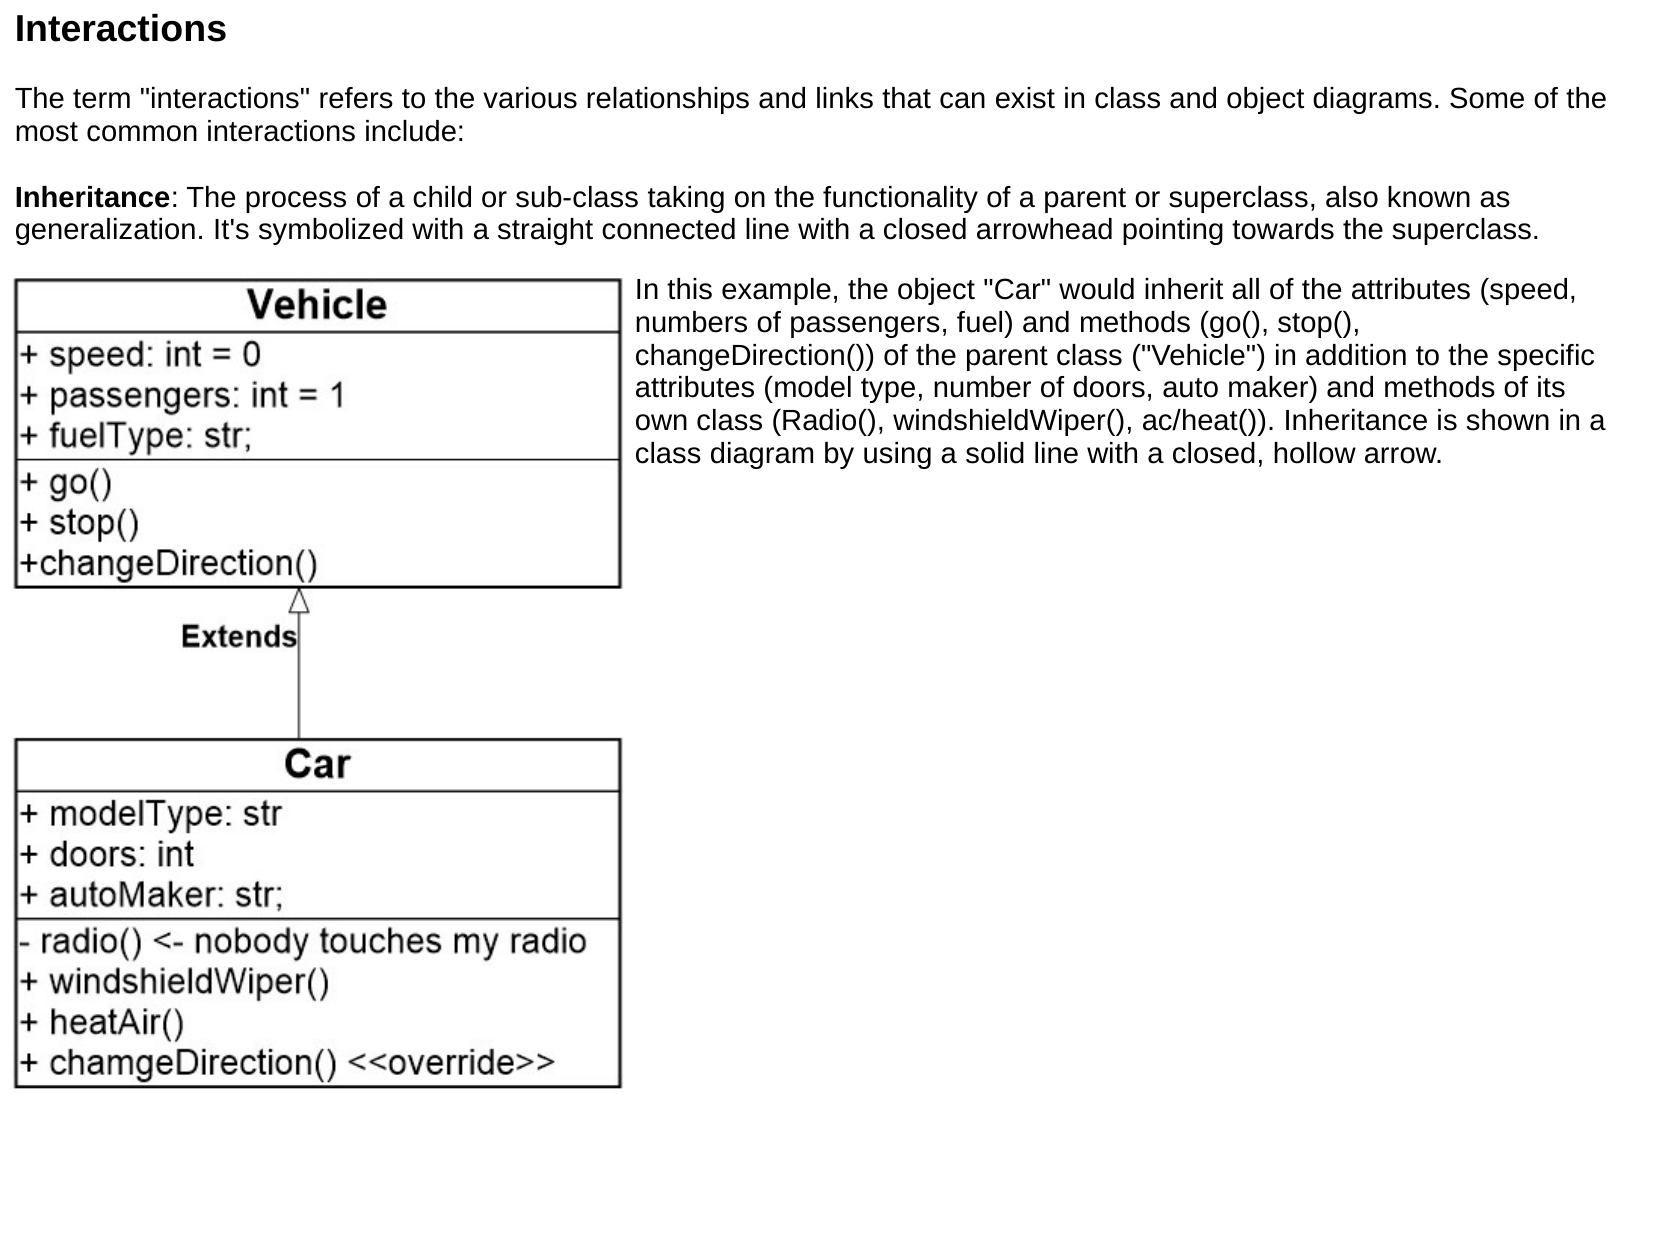

Interactions
The term "interactions" refers to the various relationships and links that can exist in class and object diagrams. Some of the most common interactions include:
Inheritance: The process of a child or sub-class taking on the functionality of a parent or superclass, also known as generalization. It's symbolized with a straight connected line with a closed arrowhead pointing towards the superclass.
In this example, the object "Car" would inherit all of the attributes (speed, numbers of passengers, fuel) and methods (go(), stop(), changeDirection()) of the parent class ("Vehicle") in addition to the specific attributes (model type, number of doors, auto maker) and methods of its own class (Radio(), windshieldWiper(), ac/heat()). Inheritance is shown in a class diagram by using a solid line with a closed, hollow arrow.